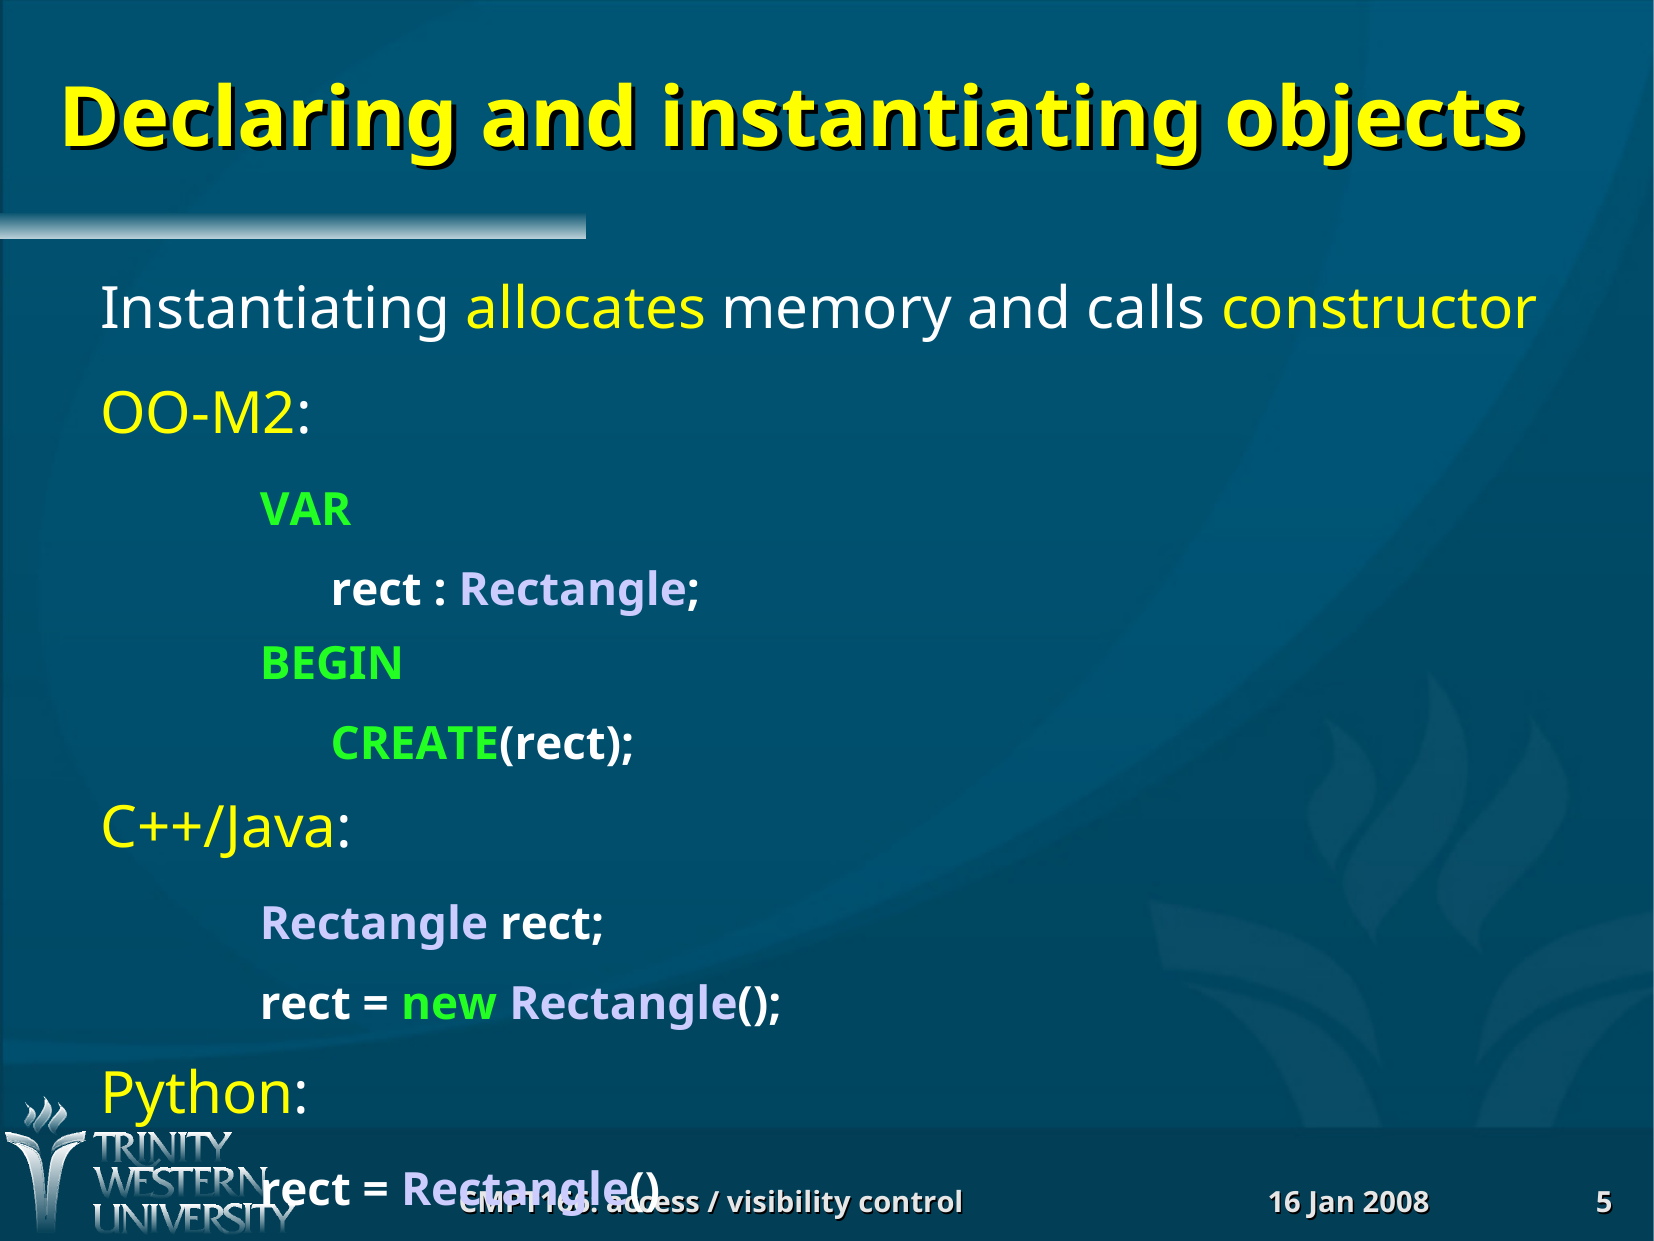

# Declaring and instantiating objects
Instantiating allocates memory and calls constructor
OO-M2:
VAR
rect : Rectangle;
BEGIN
CREATE(rect);
C++/Java:
Rectangle rect;
rect = new Rectangle();
Python:
rect = Rectangle()
CMPT166: access / visibility control
16 Jan 2008
5